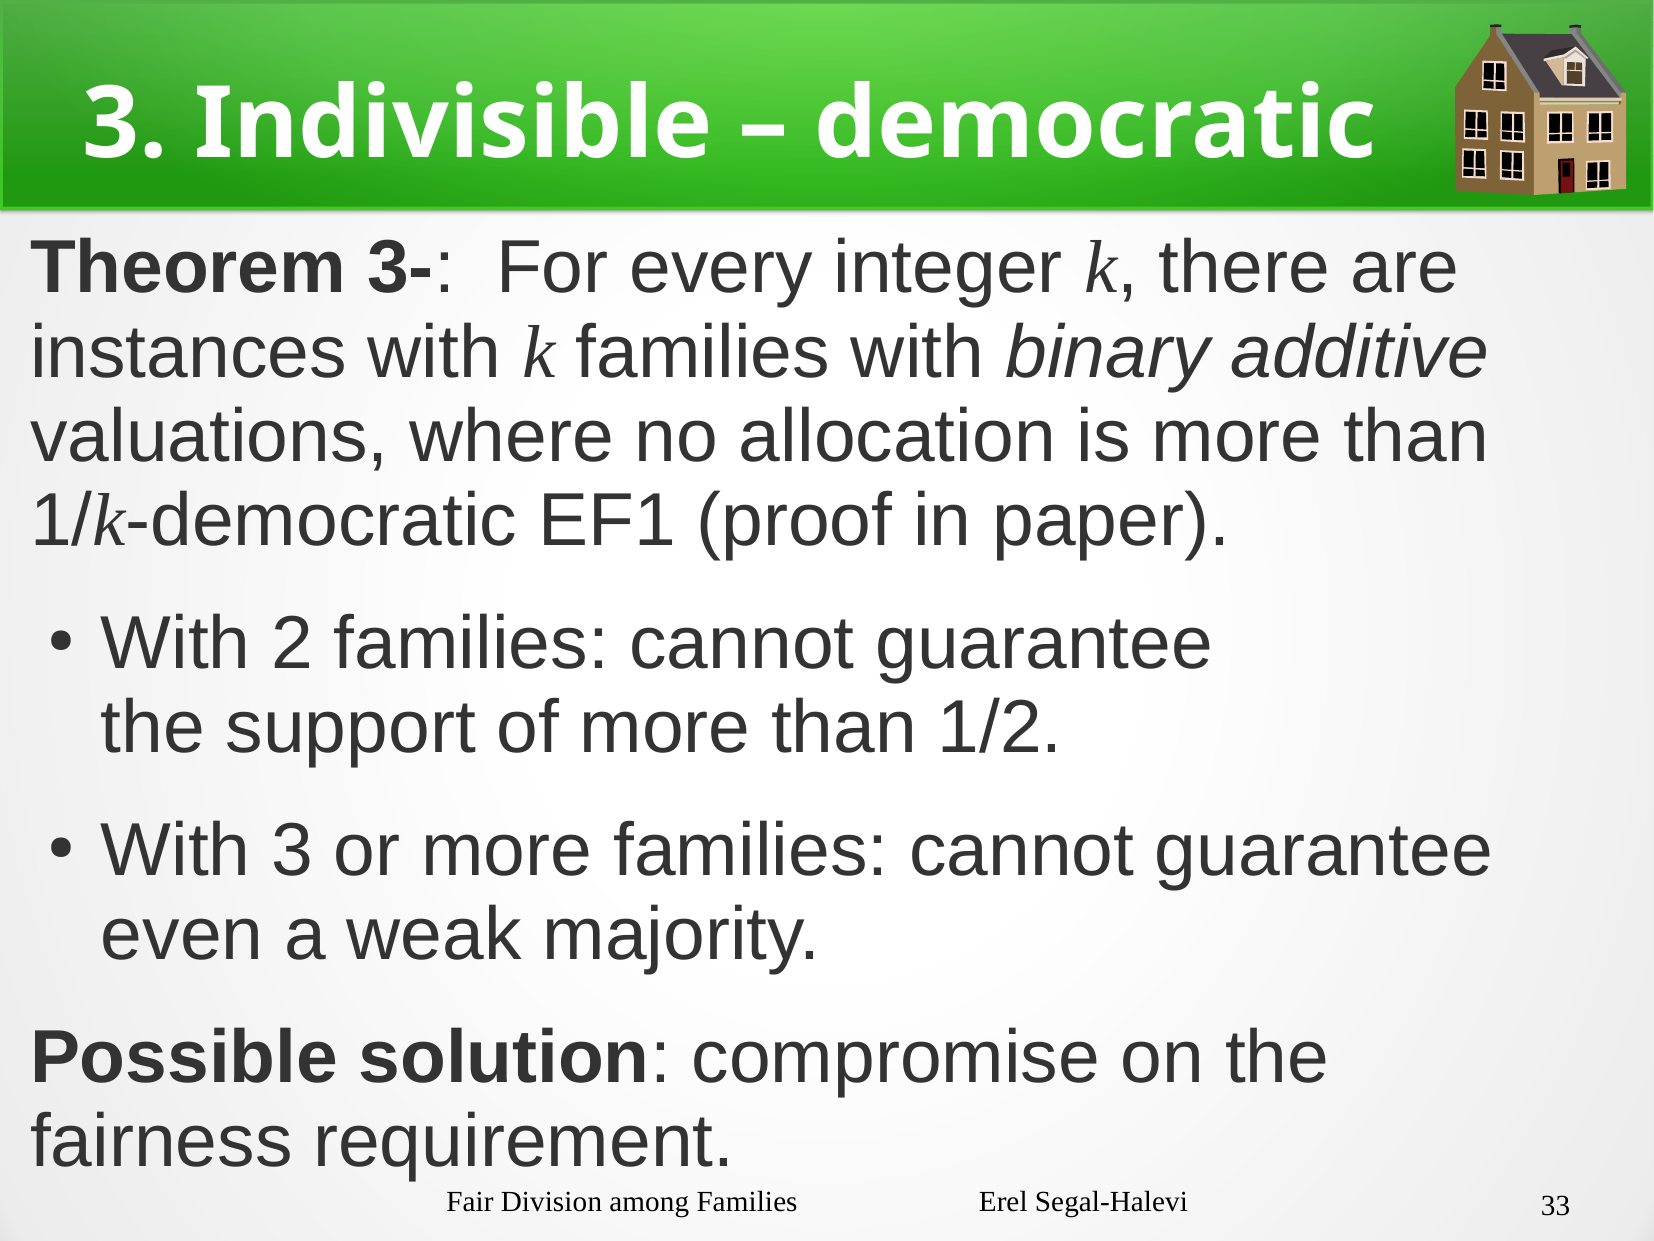

3. Indivisible – democratic
# Theorem 3-: For every integer k, there are instances with k families with binary additive valuations, where no allocation is more than 1/k-democratic EF1 (proof in paper).
With 2 families: cannot guarantee
the support of more than 1/2.
With 3 or more families: cannot guarantee even a weak majority.
Possible solution: compromise on the
fairness requirement.
Fair Division among Families Erel Segal-Halevi
33